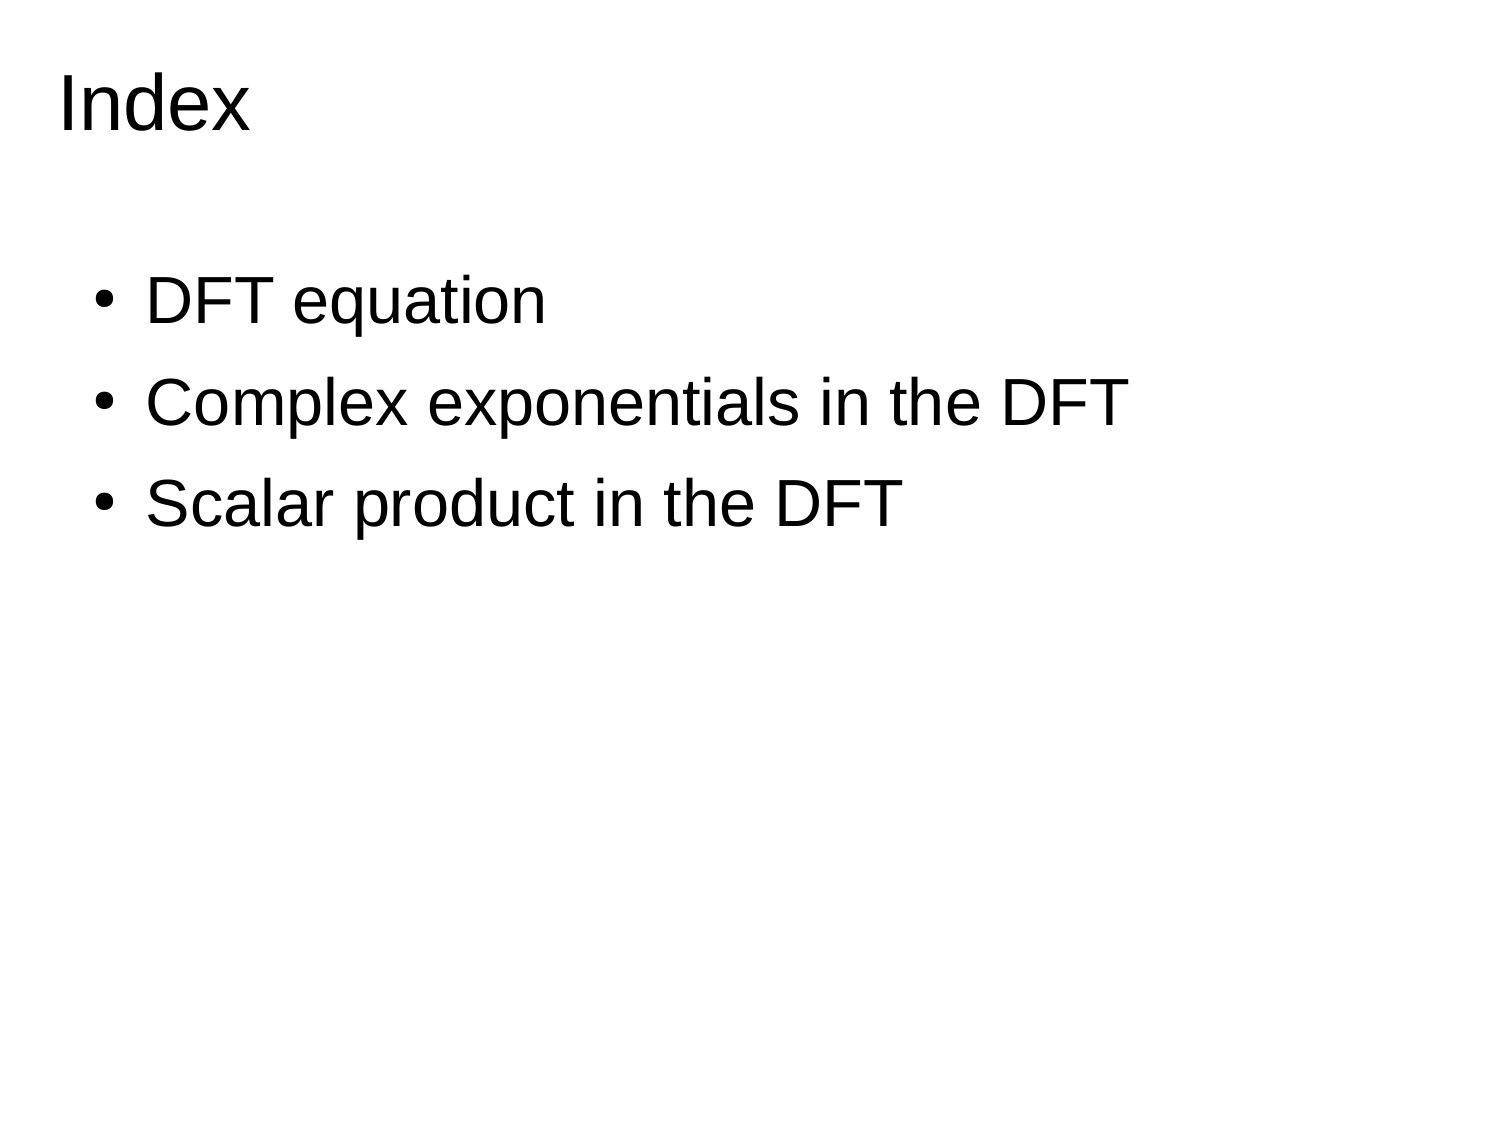

# Index
DFT equation
Complex exponentials in the DFT
Scalar product in the DFT